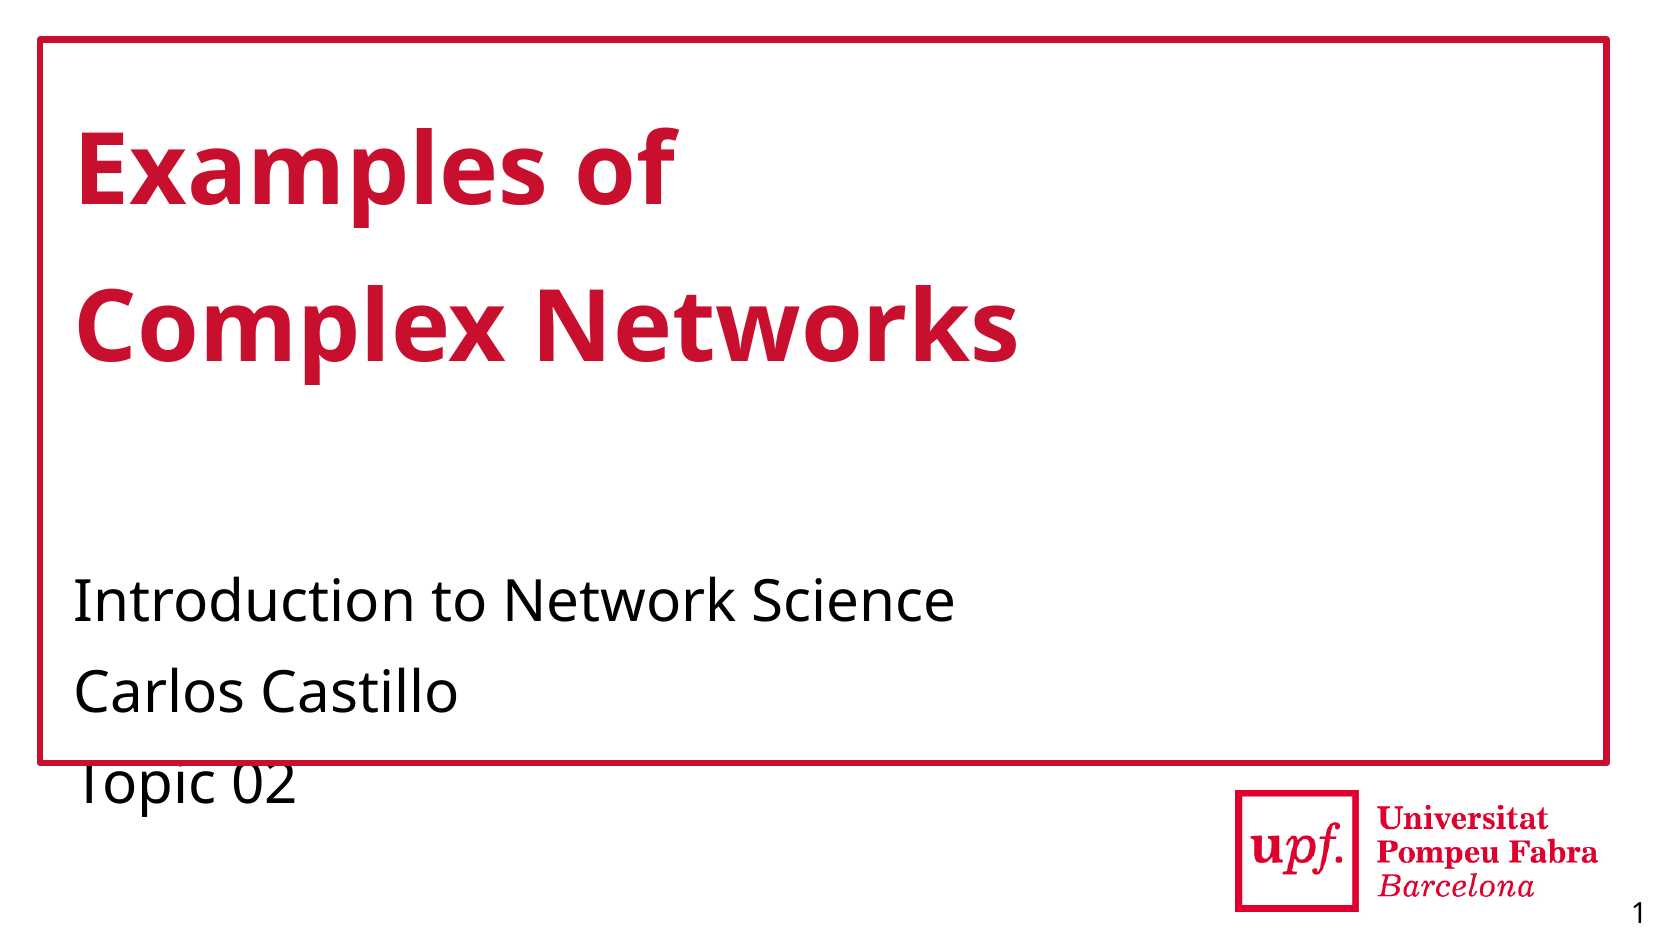

Examples of
Complex Networks
Introduction to Network Science
Carlos Castillo
Topic 02
1